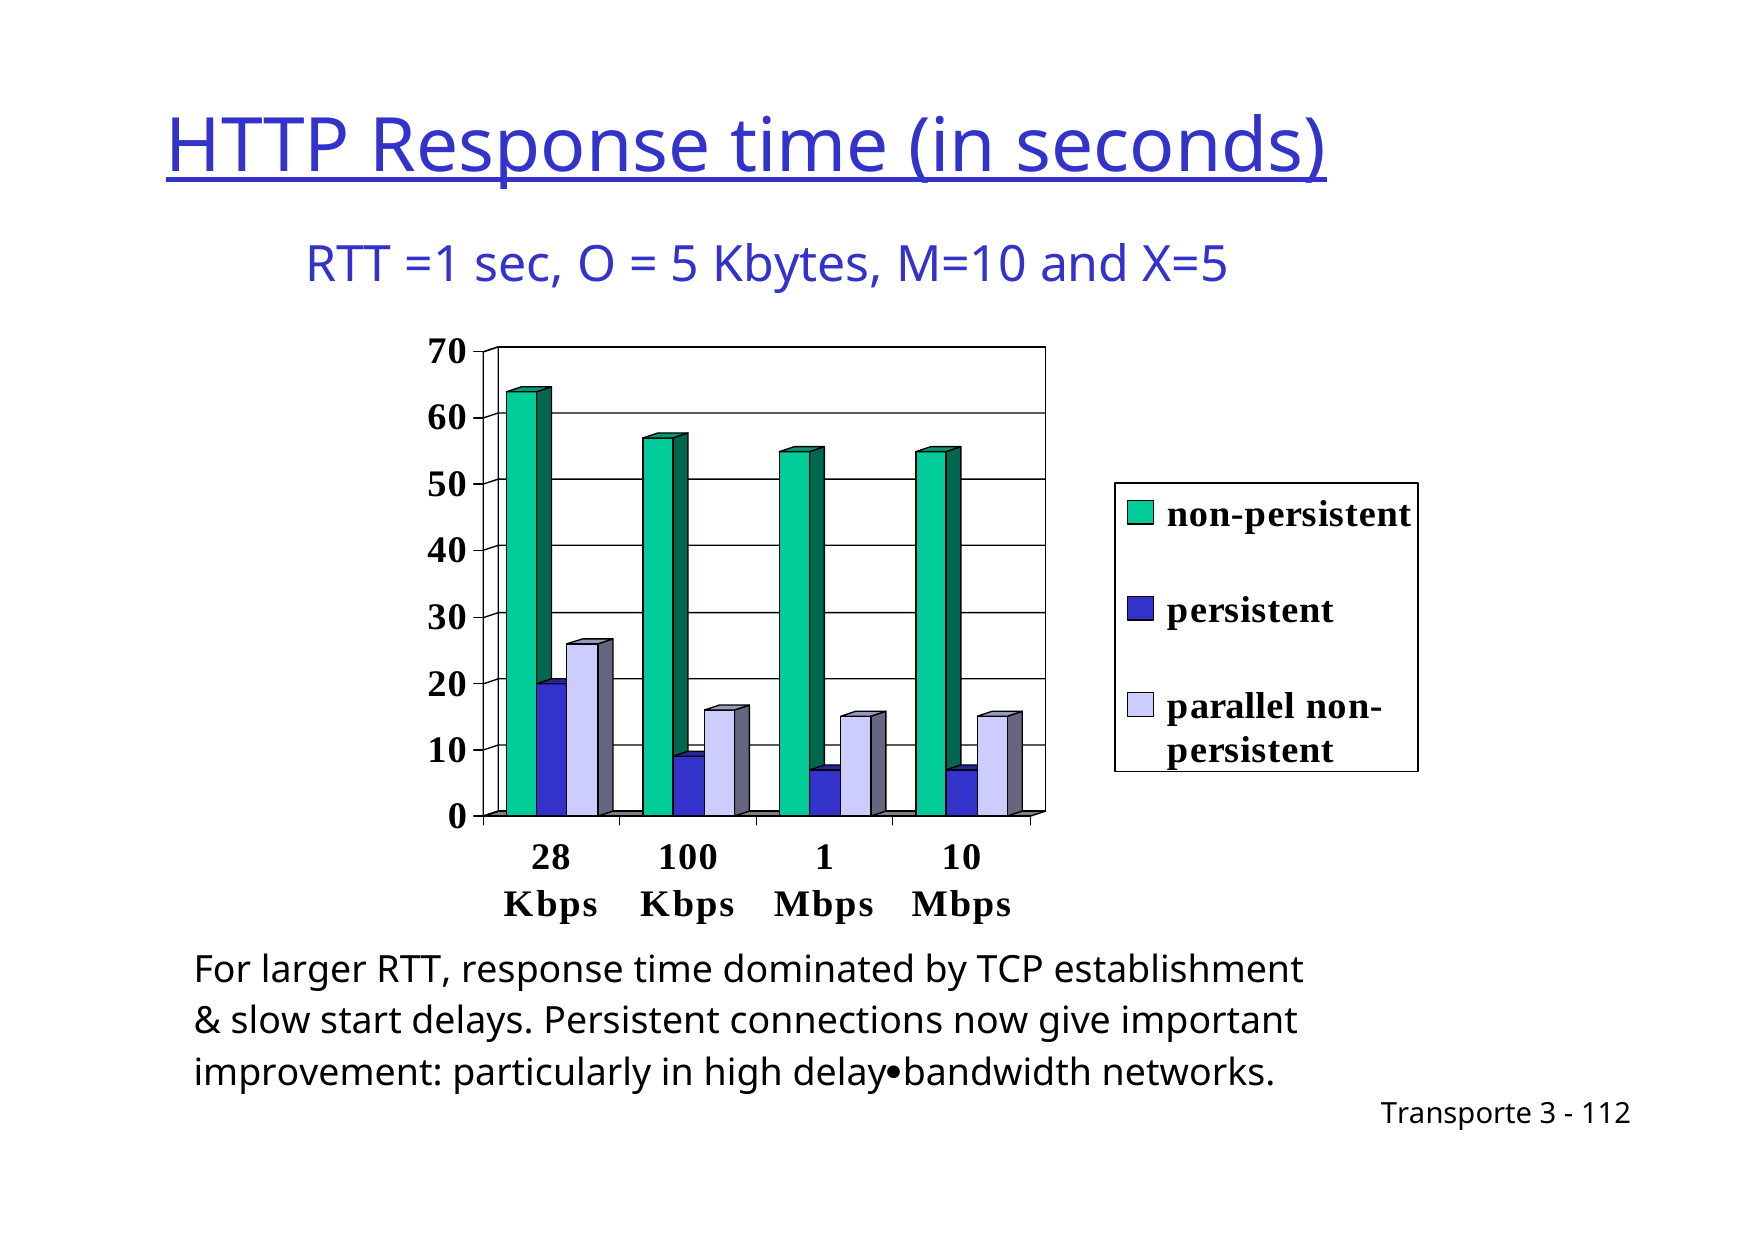

HTTP Response time (in seconds)
RTT =1 sec, O = 5 Kbytes, M=10 and X=5
For larger RTT, response time dominated by TCP establishment
& slow start delays. Persistent connections now give important
improvement: particularly in high delaybandwidth networks.